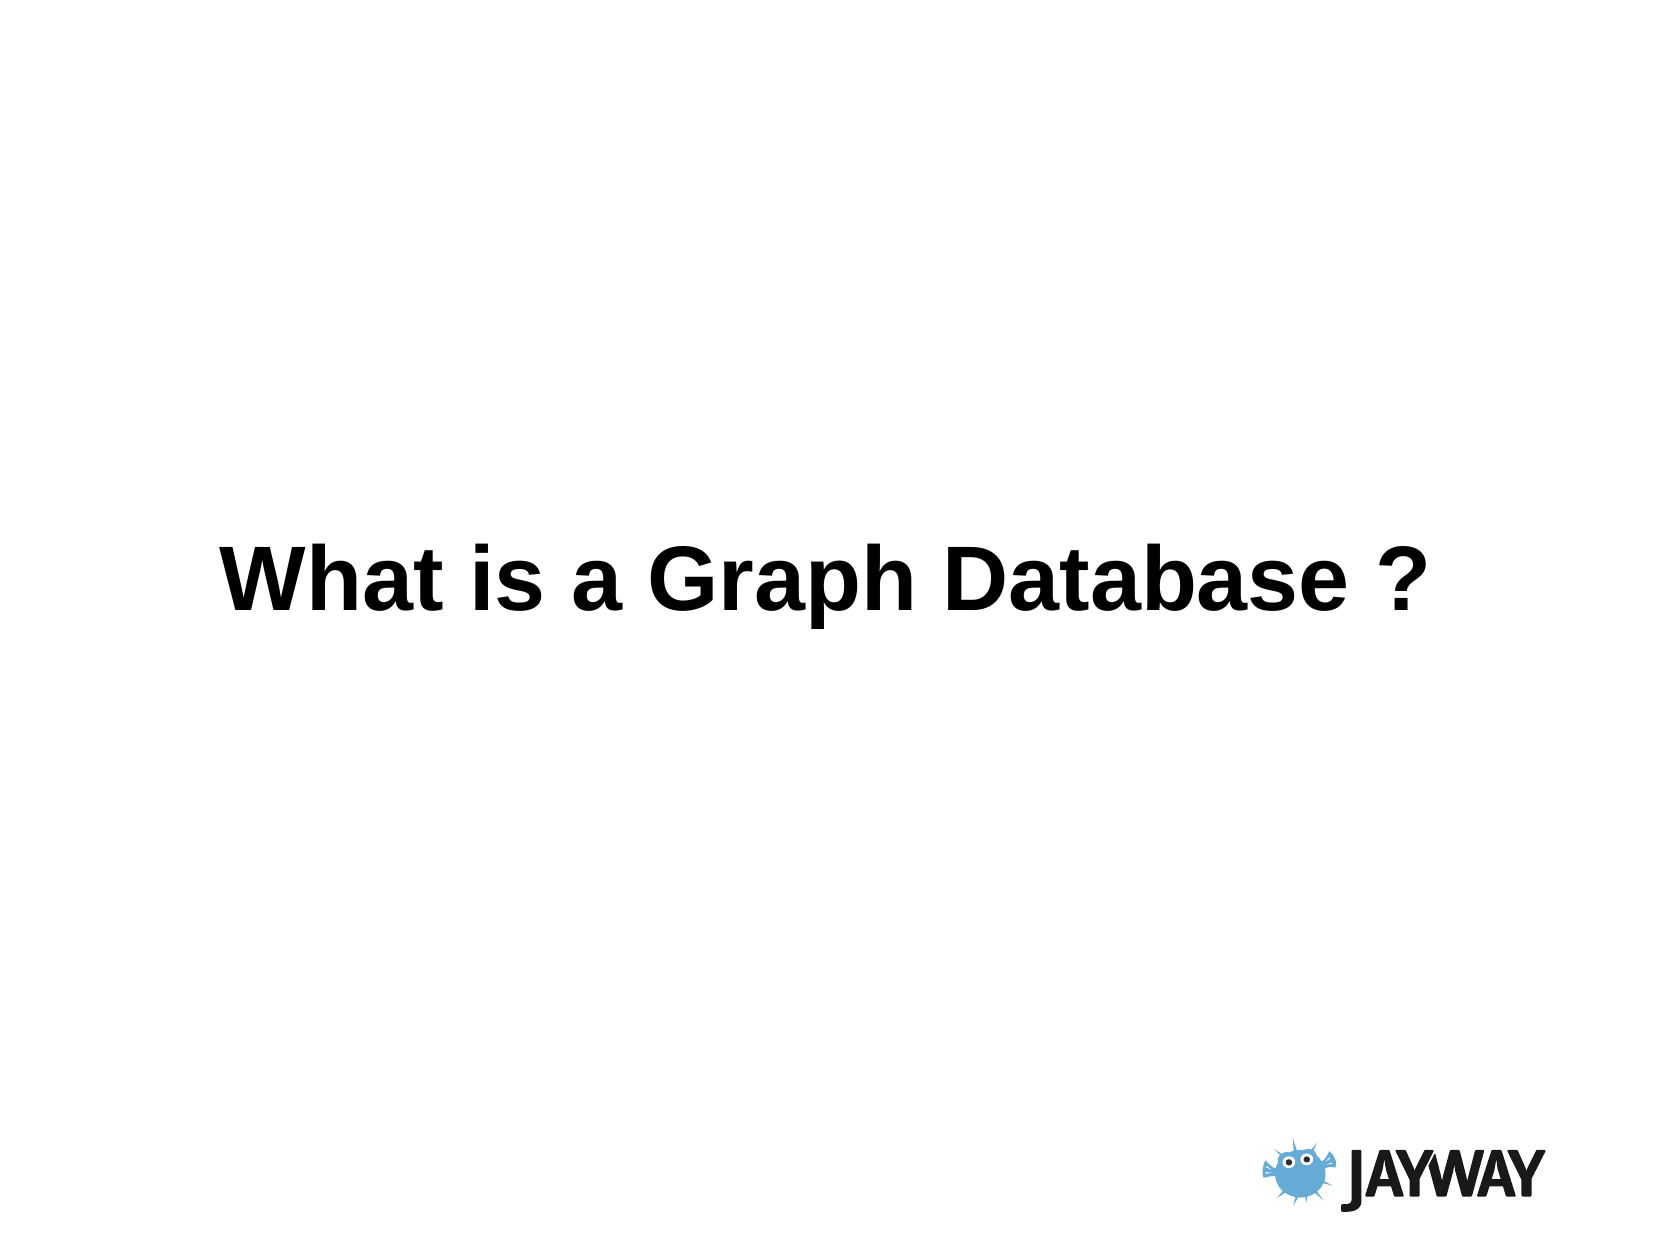

# What is a Graph Database ?